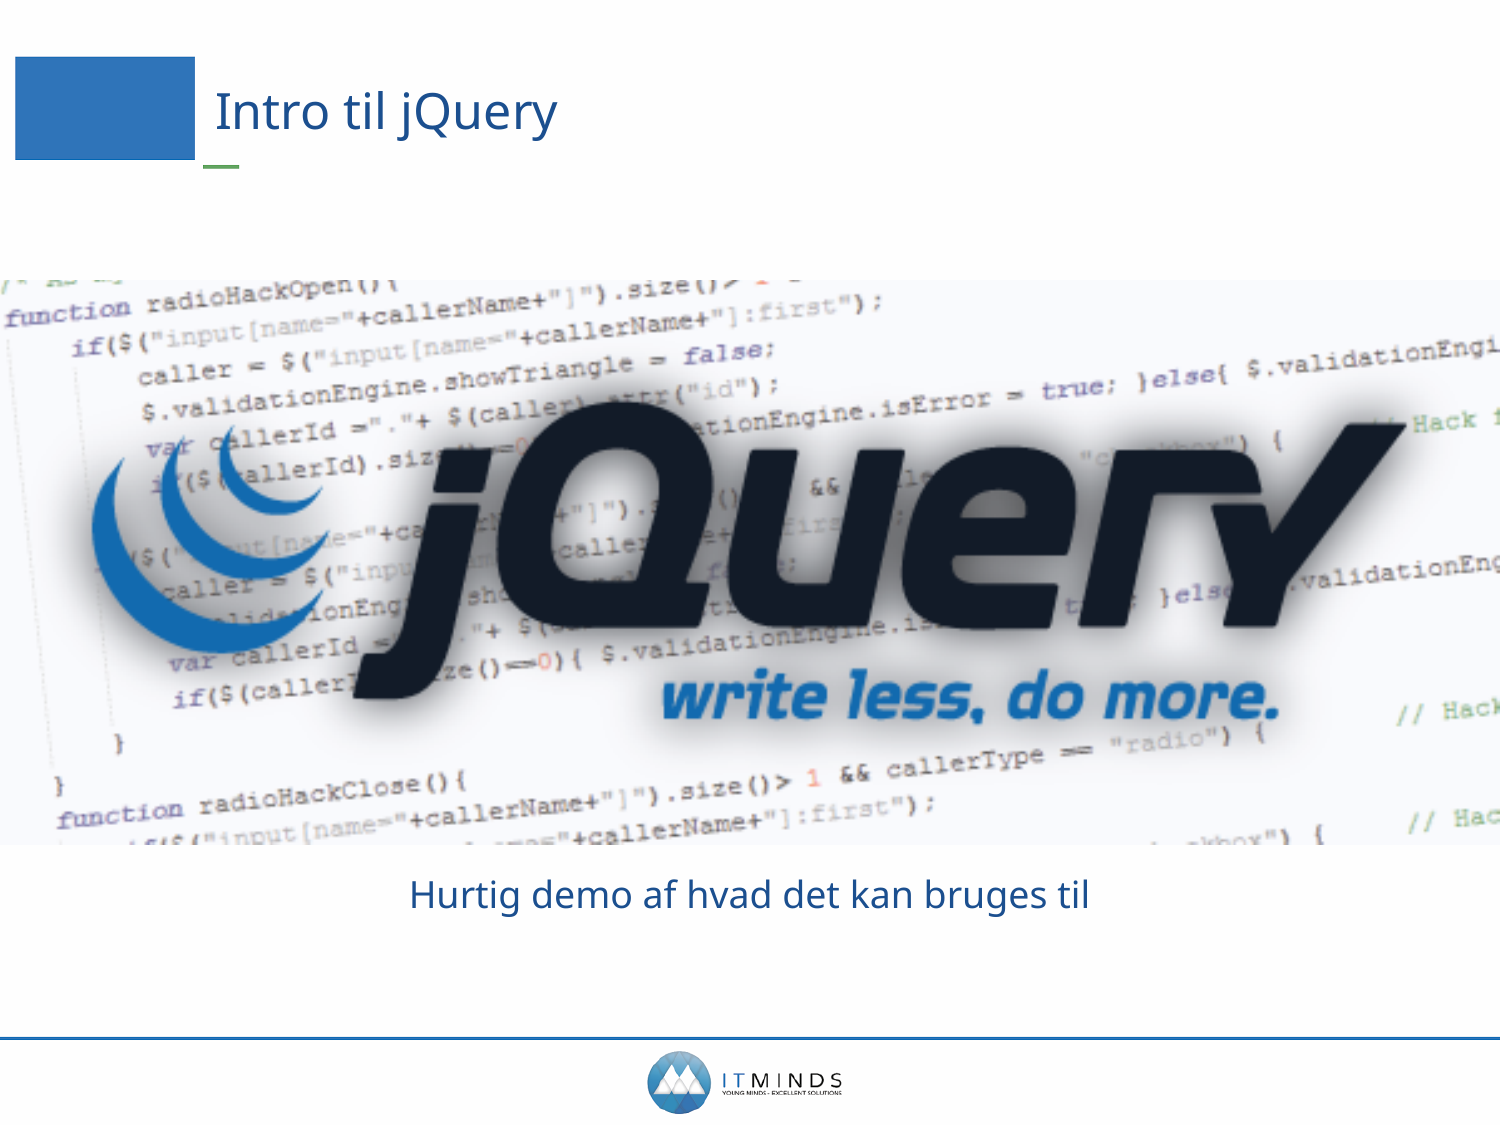

Intro til jQuery
# Hurtig demo af hvad det kan bruges til